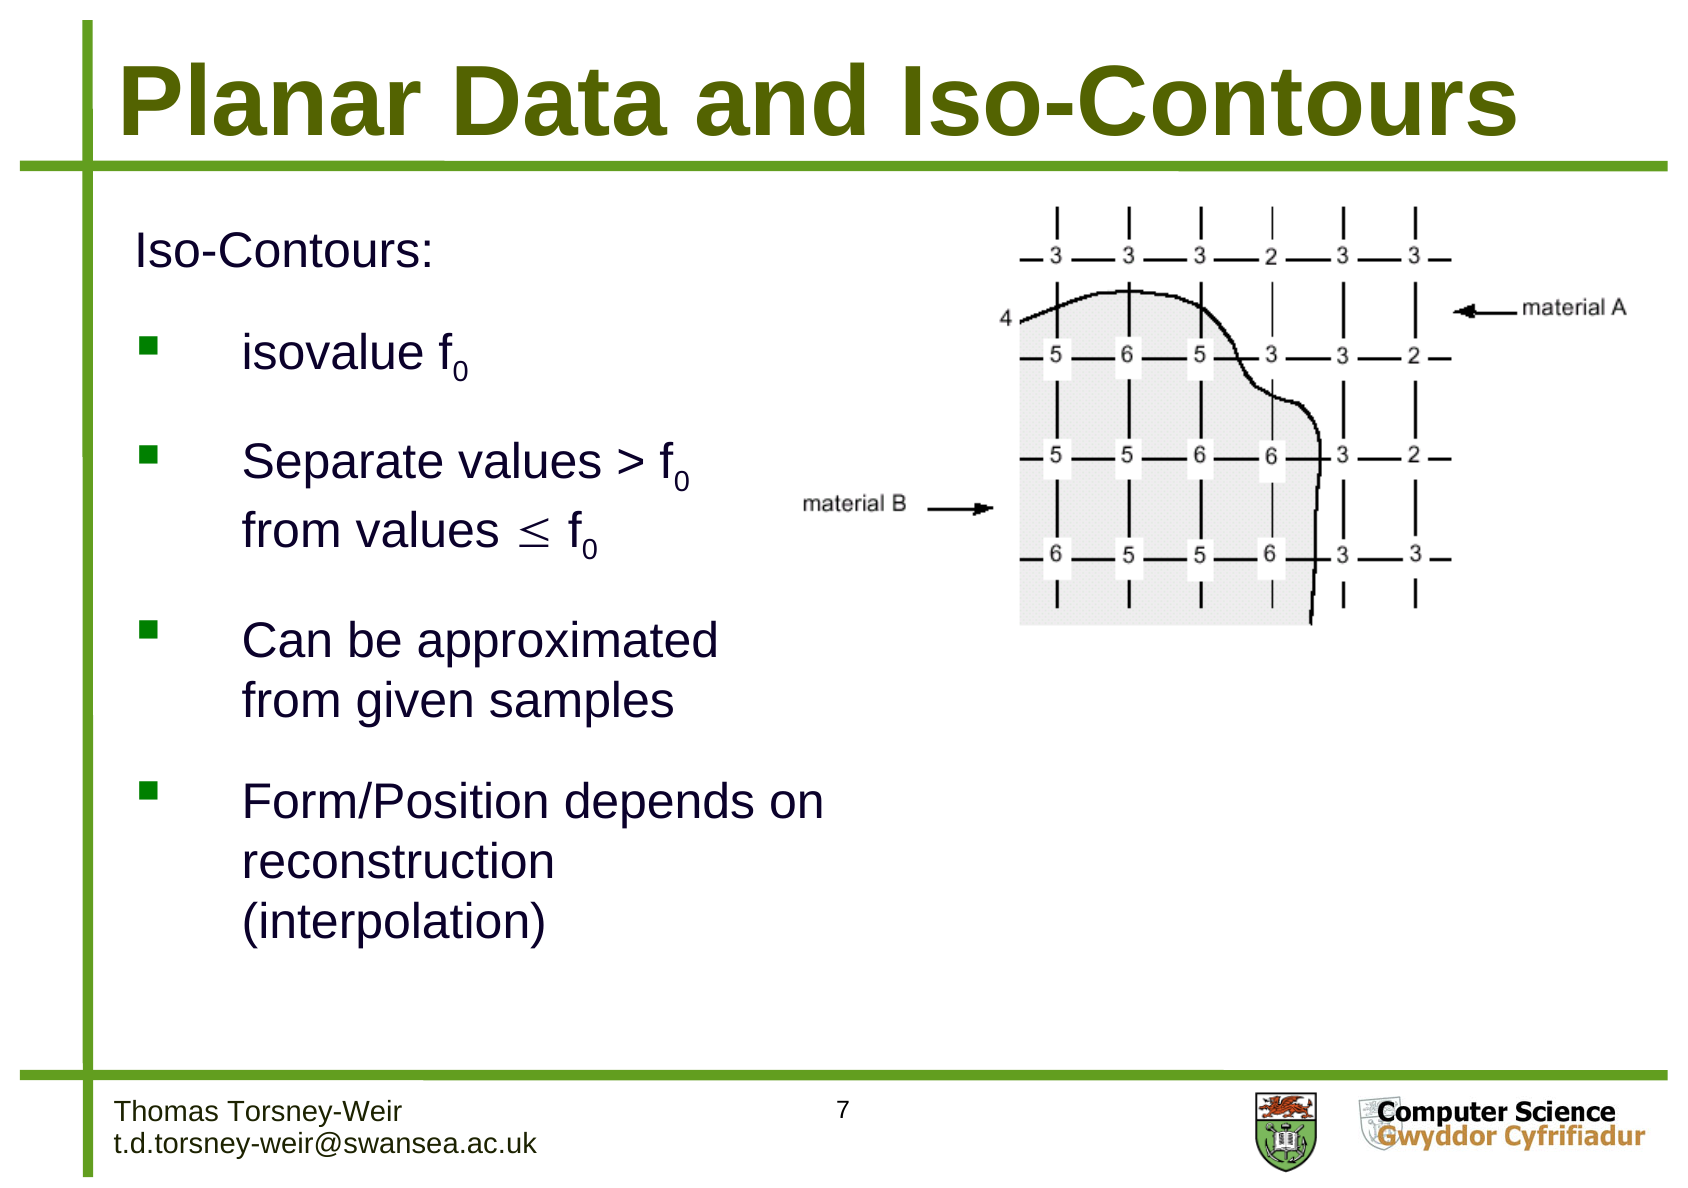

# Planar Data and Iso-Contours
Iso-Contours:
isovalue f0
Separate values > f0
from values  f0
Can be approximated from given samples
Form/Position depends on reconstruction (interpolation)